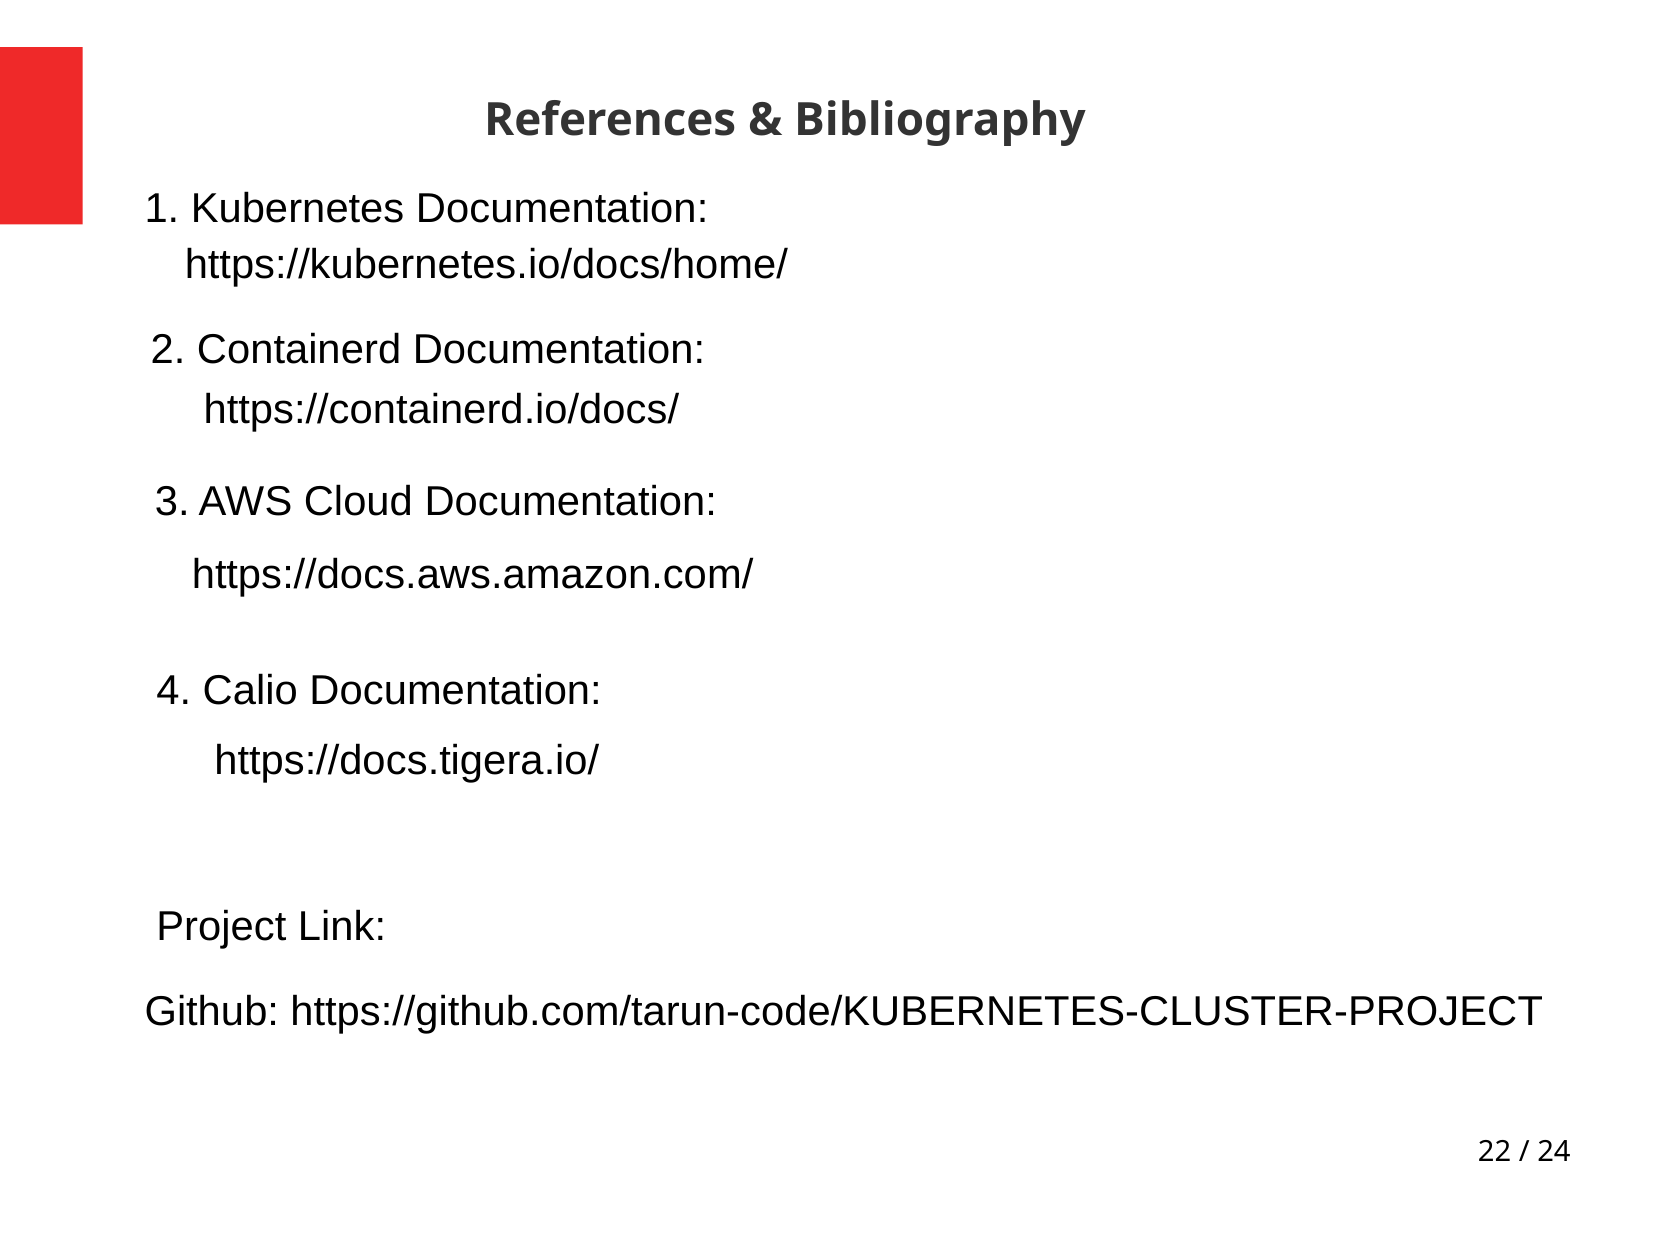

# References & Bibliography
1. Kubernetes Documentation:
https://kubernetes.io/docs/home/
2. Containerd Documentation:
https://containerd.io/docs/
3. AWS Cloud Documentation:
https://docs.aws.amazon.com/
4. Calio Documentation:
https://docs.tigera.io/
Project Link:
Github: https://github.com/tarun-code/KUBERNETES-CLUSTER-PROJECT
22